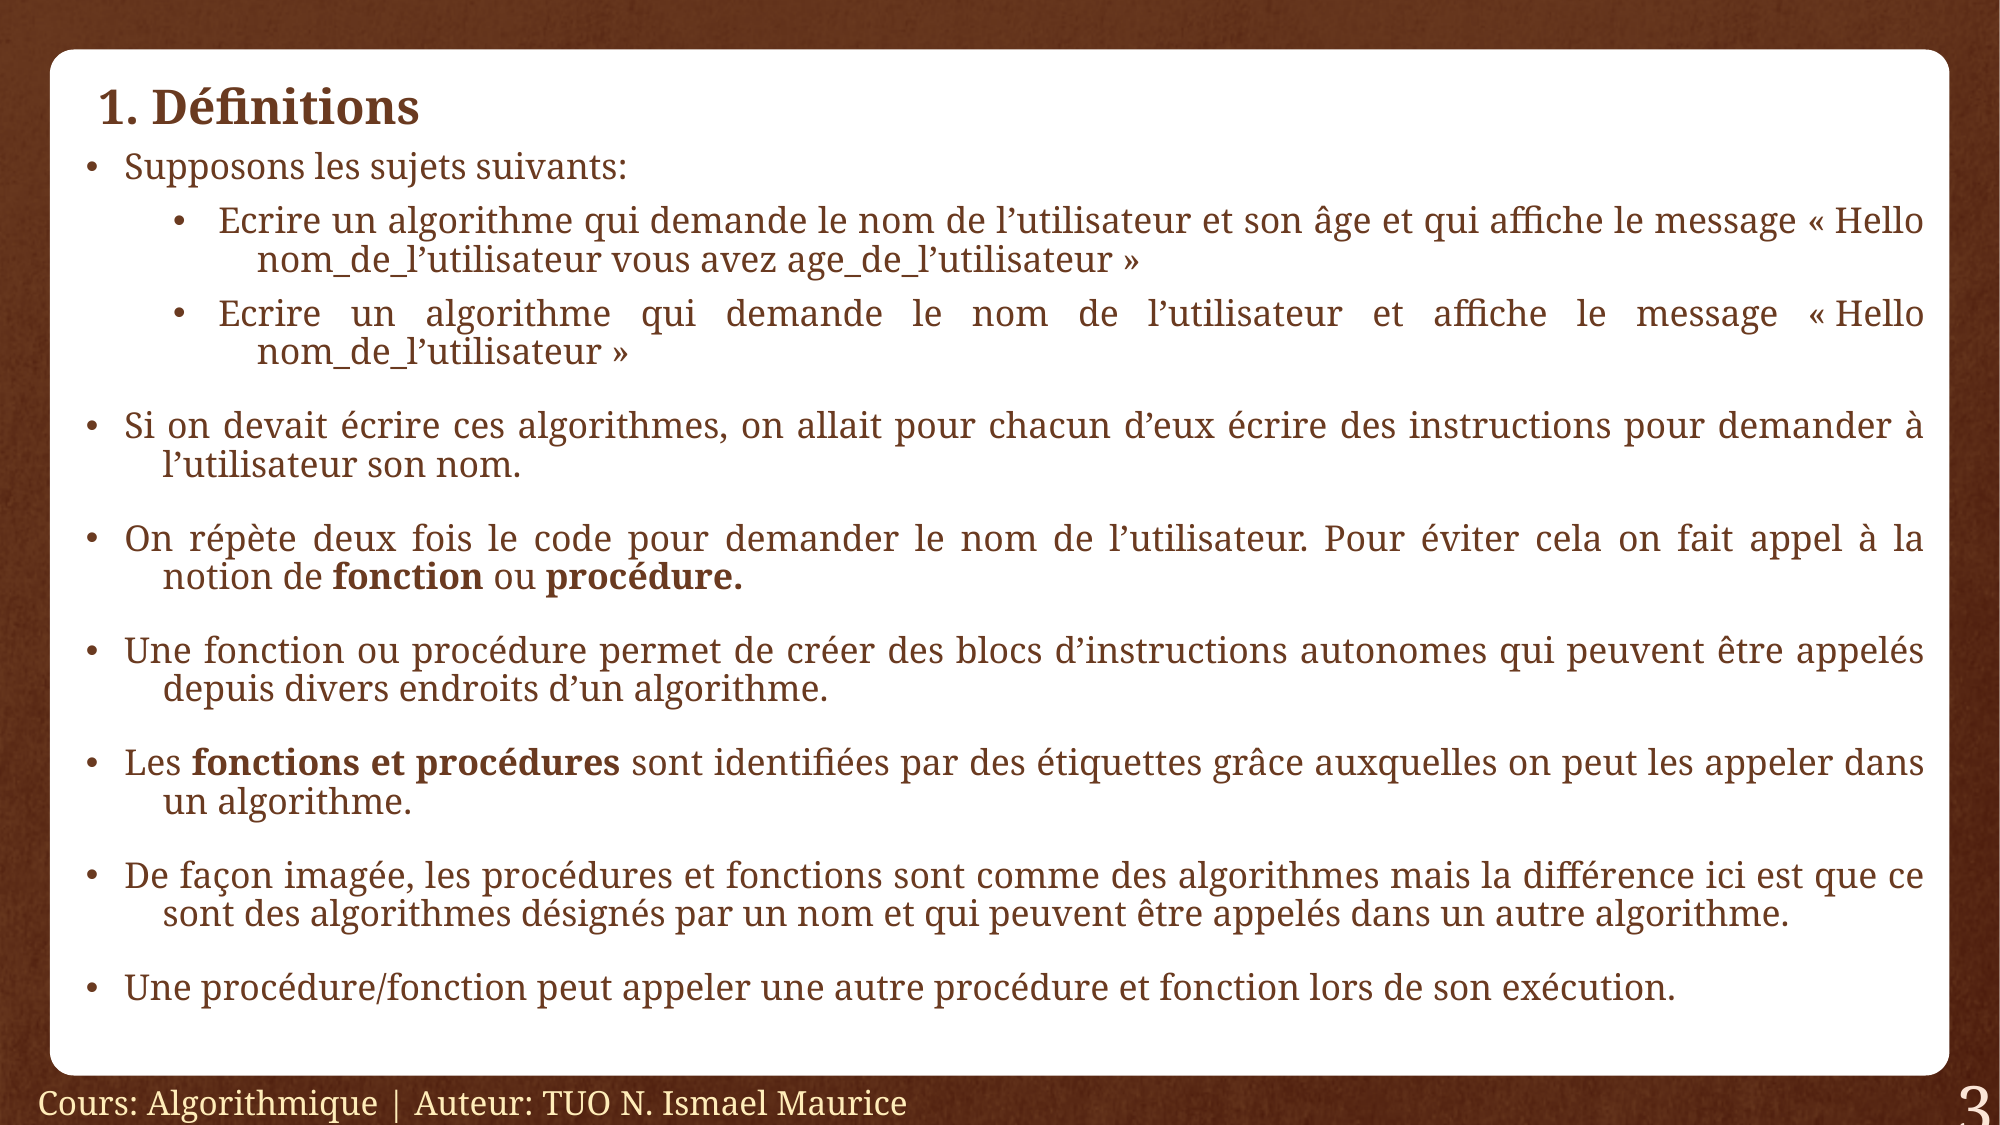

# 1. Définitions
Supposons les sujets suivants:
Ecrire un algorithme qui demande le nom de l’utilisateur et son âge et qui affiche le message « Hello nom_de_l’utilisateur vous avez age_de_l’utilisateur »
Ecrire un algorithme qui demande le nom de l’utilisateur et affiche le message « Hello nom_de_l’utilisateur »
Si on devait écrire ces algorithmes, on allait pour chacun d’eux écrire des instructions pour demander à l’utilisateur son nom.
On répète deux fois le code pour demander le nom de l’utilisateur. Pour éviter cela on fait appel à la notion de fonction ou procédure.
Une fonction ou procédure permet de créer des blocs d’instructions autonomes qui peuvent être appelés depuis divers endroits d’un algorithme.
Les fonctions et procédures sont identifiées par des étiquettes grâce auxquelles on peut les appeler dans un algorithme.
De façon imagée, les procédures et fonctions sont comme des algorithmes mais la différence ici est que ce sont des algorithmes désignés par un nom et qui peuvent être appelés dans un autre algorithme.
Une procédure/fonction peut appeler une autre procédure et fonction lors de son exécution.
3
Cours: Algorithmique | Auteur: TUO N. Ismael Maurice